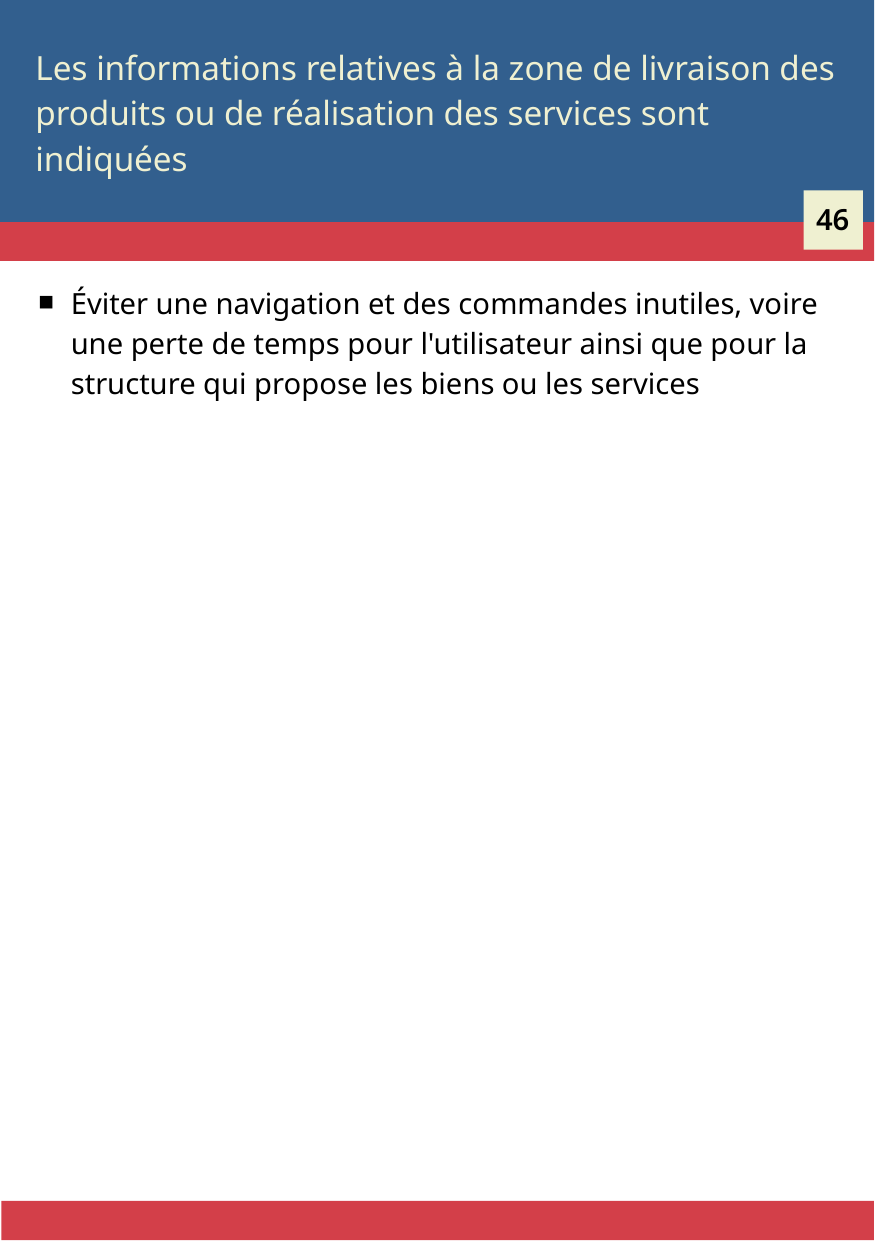

# Les informations relatives à la zone de livraison des produits ou de réalisation des services sont indiquées
46
Éviter une navigation et des commandes inutiles, voire une perte de temps pour l'utilisateur ainsi que pour la structure qui propose les biens ou les services